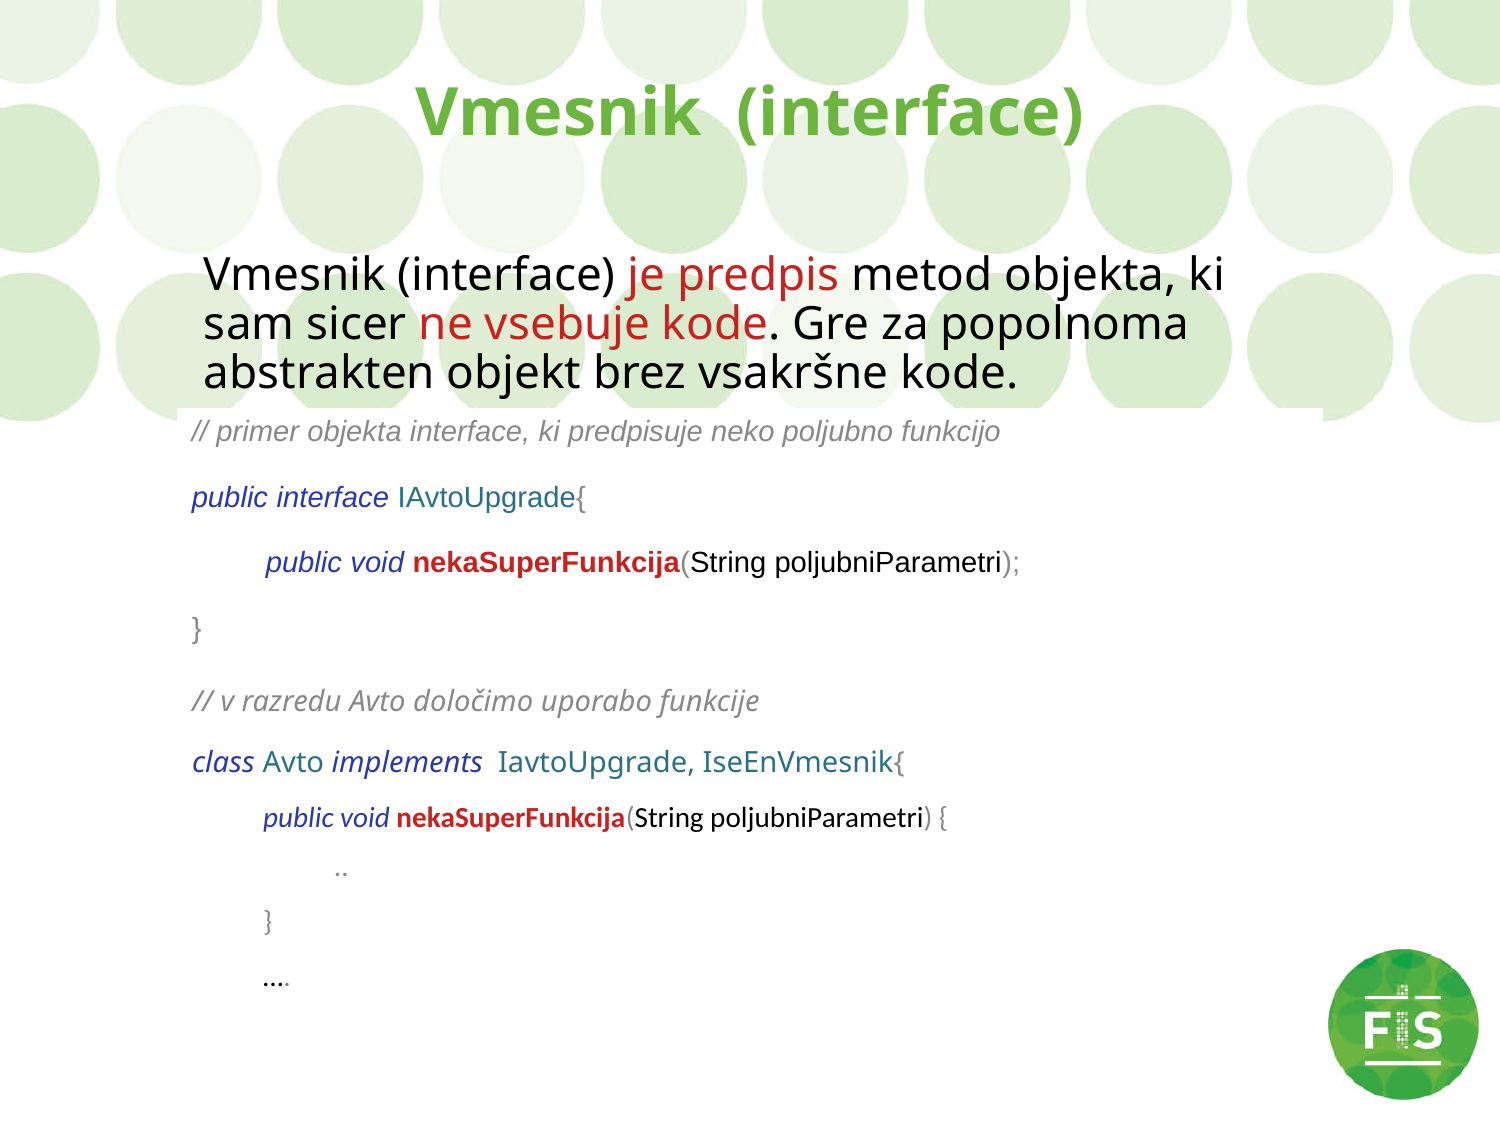

# Vmesnik (interface)
Vmesnik (interface) je predpis metod objekta, ki sam sicer ne vsebuje kode. Gre za popolnoma abstrakten objekt brez vsakršne kode.
// primer objekta interface, ki predpisuje neko poljubno funkcijo
public interface IAvtoUpgrade{
 	public void nekaSuperFunkcija(String poljubniParametri);
}
// v razredu Avto določimo uporabo funkcije
class Avto implements IavtoUpgrade, IseEnVmesnik{
public void nekaSuperFunkcija(String poljubniParametri) {
..
}
….